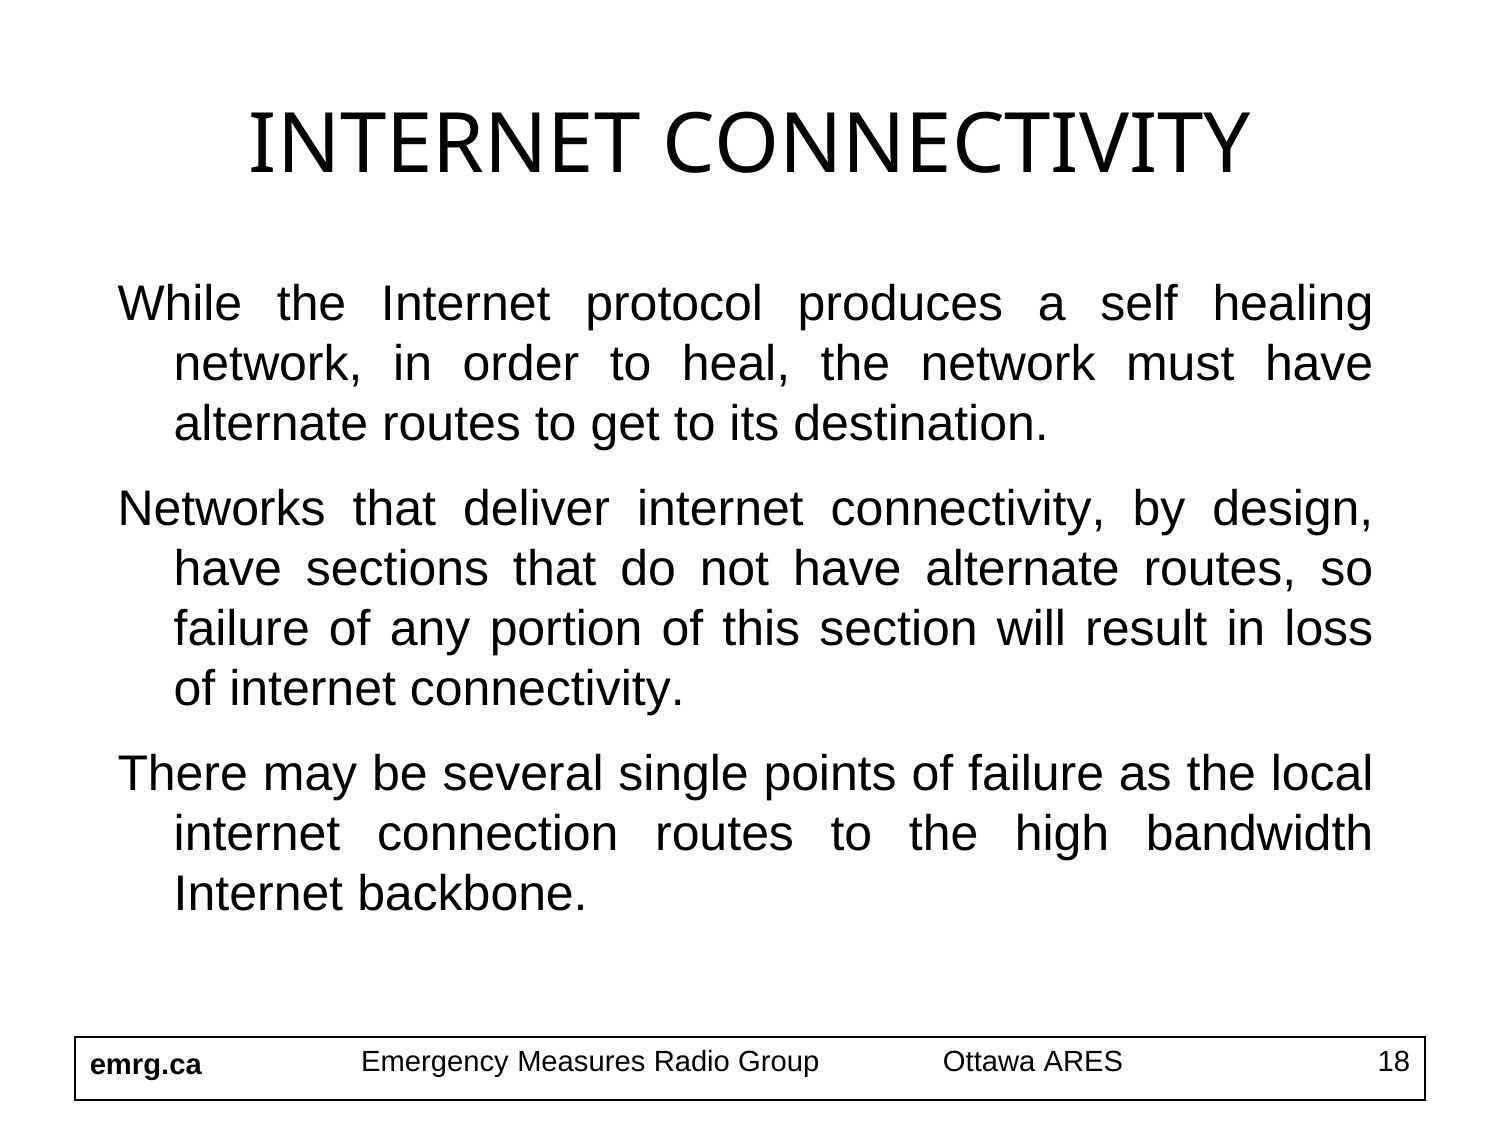

INTERNET CONNECTIVITY
While the Internet protocol produces a self healing network, in order to heal, the network must have alternate routes to get to its destination.
Networks that deliver internet connectivity, by design, have sections that do not have alternate routes, so failure of any portion of this section will result in loss of internet connectivity.
There may be several single points of failure as the local internet connection routes to the high bandwidth Internet backbone.
Emergency Measures Radio Group Ottawa ARES
18